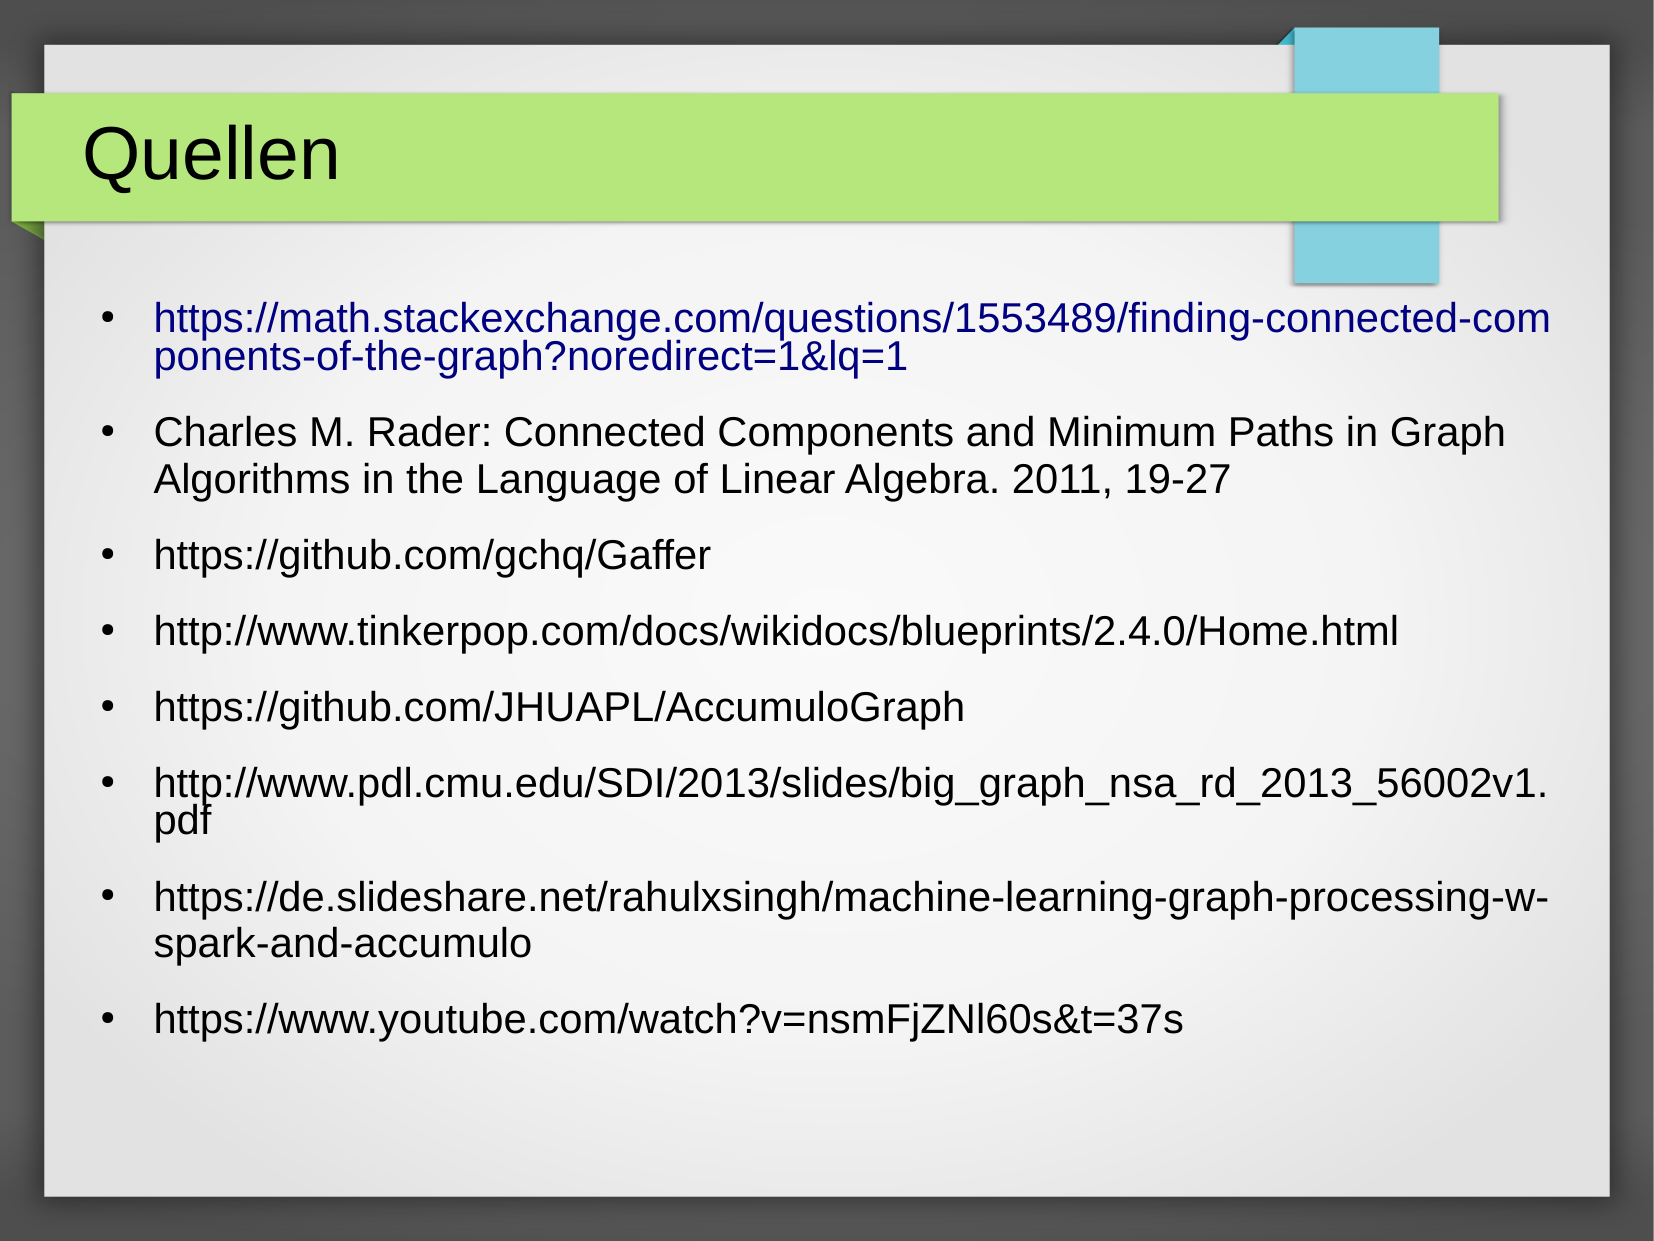

# Quellen
https://math.stackexchange.com/questions/1553489/finding-connected-components-of-the-graph?noredirect=1&lq=1
Charles M. Rader: Connected Components and Minimum Paths in Graph Algorithms in the Language of Linear Algebra. 2011, 19-27
https://github.com/gchq/Gaffer
http://www.tinkerpop.com/docs/wikidocs/blueprints/2.4.0/Home.html
https://github.com/JHUAPL/AccumuloGraph
http://www.pdl.cmu.edu/SDI/2013/slides/big_graph_nsa_rd_2013_56002v1.pdf
https://de.slideshare.net/rahulxsingh/machine-learning-graph-processing-w-spark-and-accumulo
https://www.youtube.com/watch?v=nsmFjZNl60s&t=37s